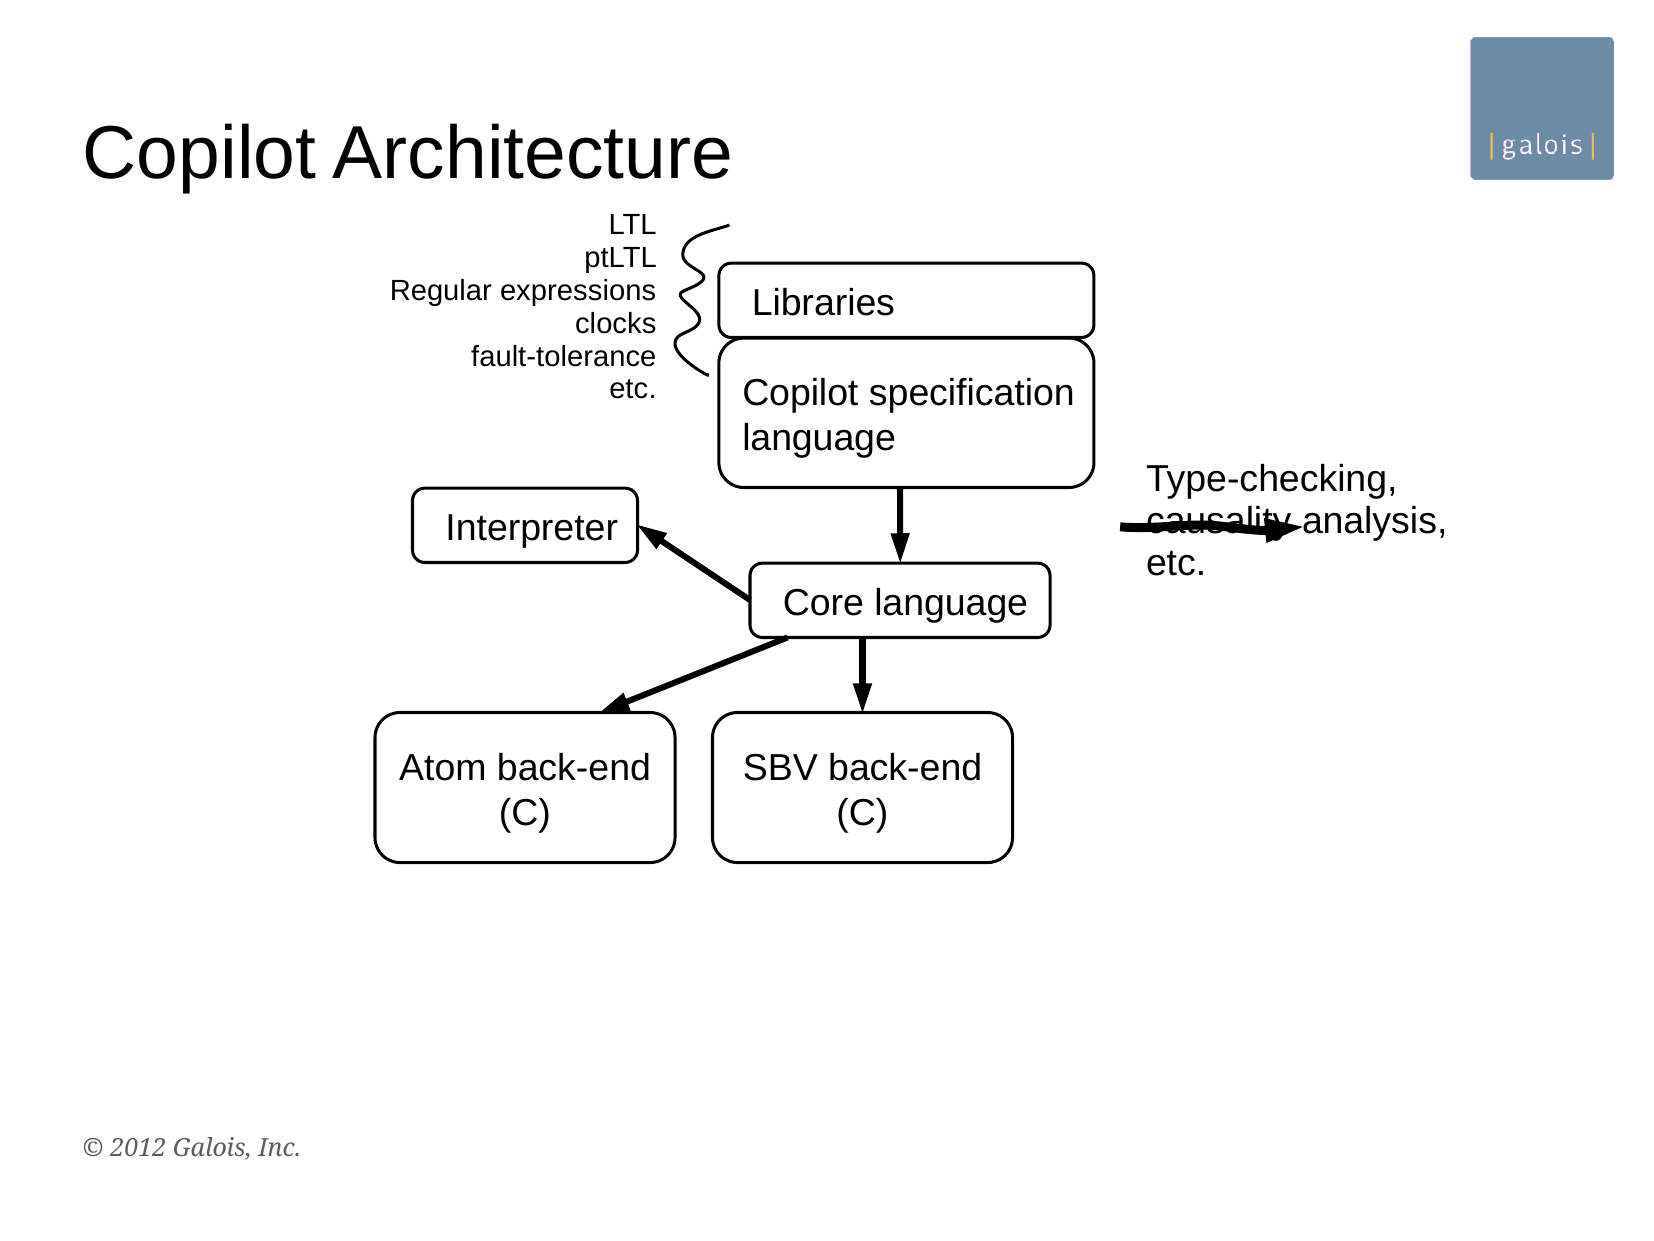

# Copilot Architecture
LTL
ptLTL
Regular expressions
clocks
fault-tolerance
etc.
Libraries
Copilot specification
language
Type-checking,
causality analysis,
etc.
Interpreter
Core language
Atom back-end
(C)
SBV back-end
(C)